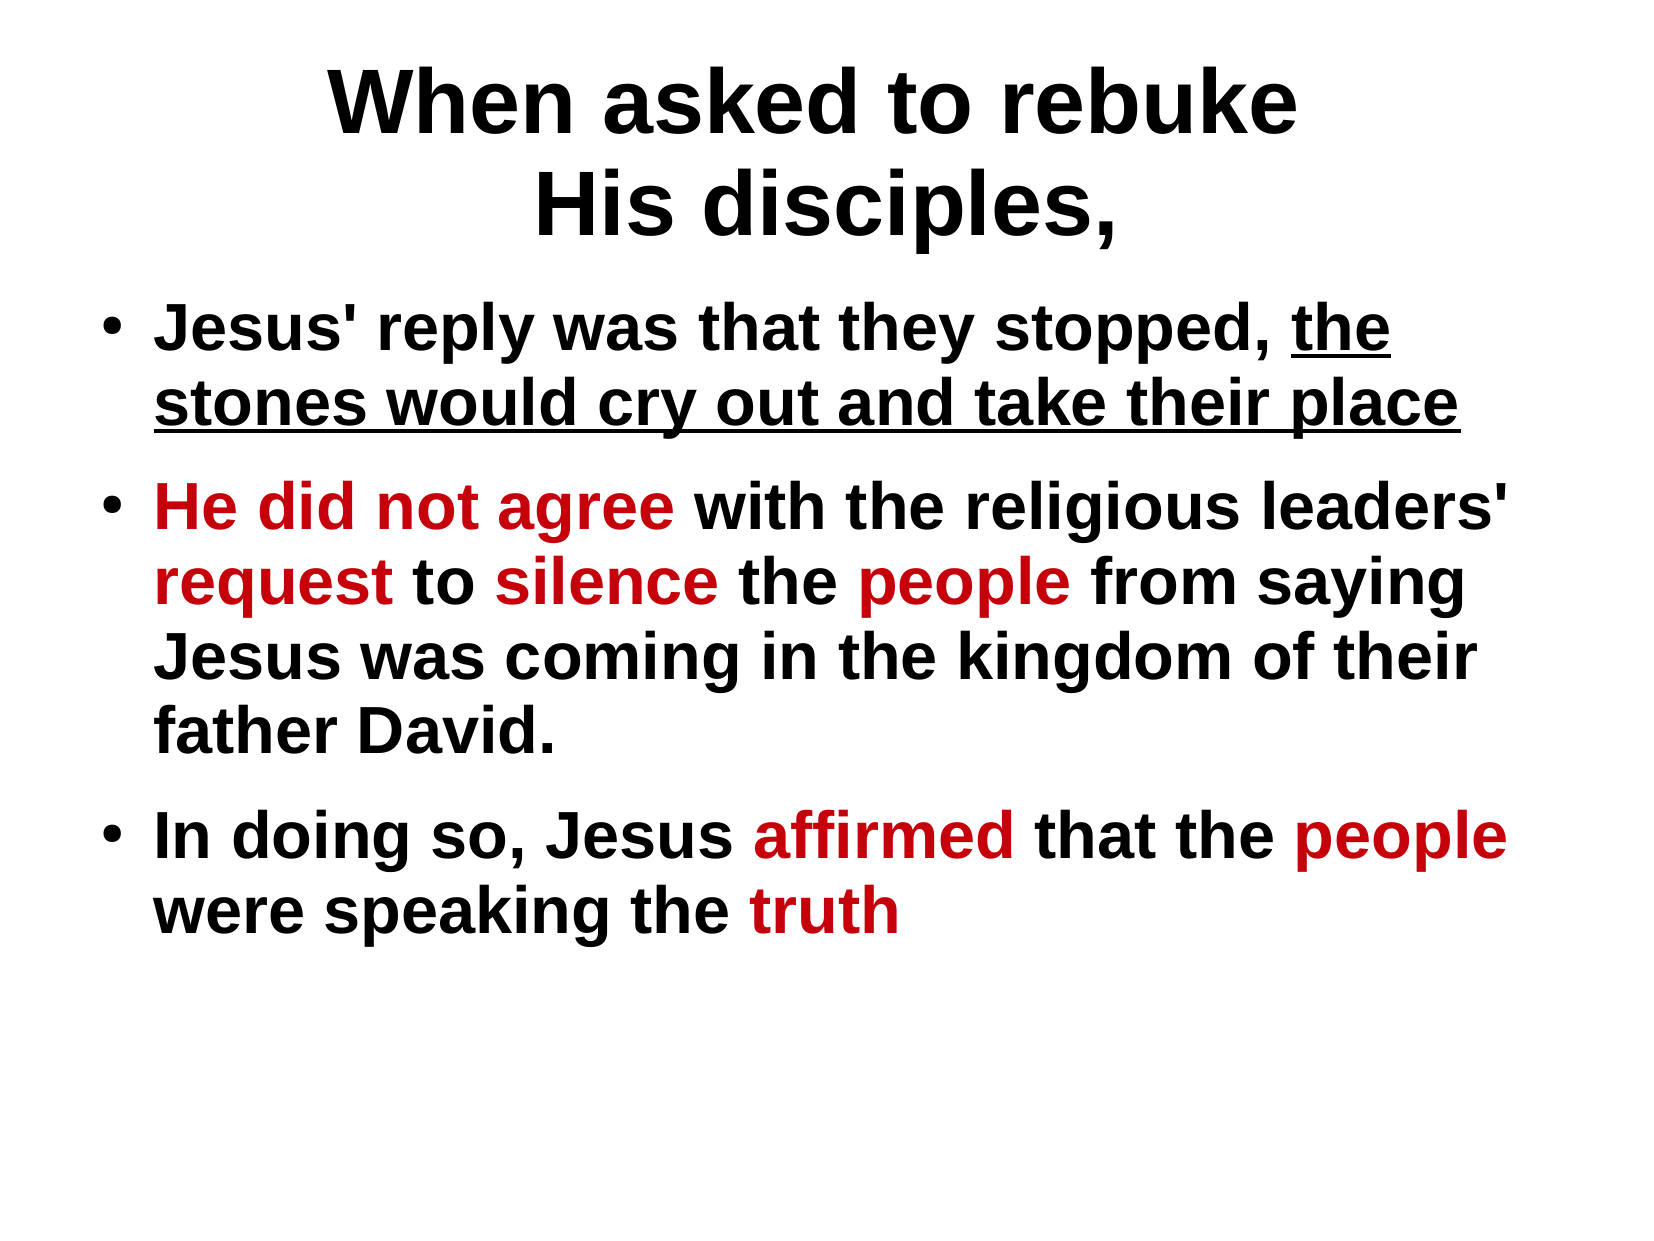

# When asked to rebuke His disciples,
Jesus' reply was that they stopped, the stones would cry out and take their place
He did not agree with the religious leaders' request to silence the people from saying Jesus was coming in the kingdom of their father David.
In doing so, Jesus affirmed that the people were speaking the truth